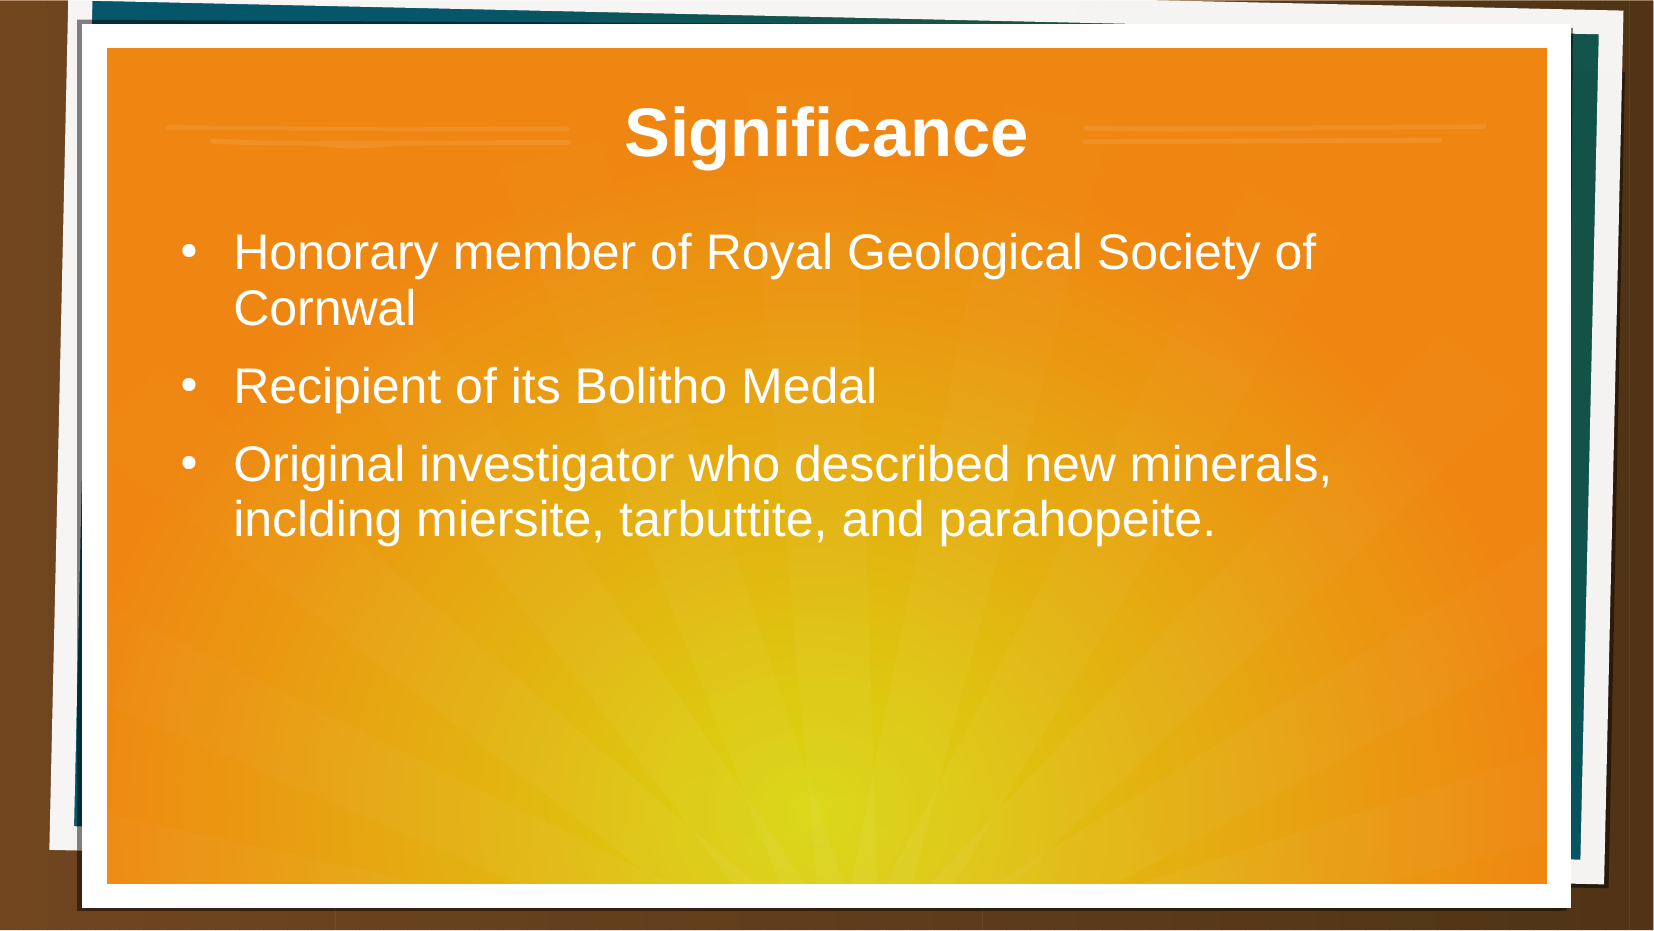

# Significance
Honorary member of Royal Geological Society of Cornwal
Recipient of its Bolitho Medal
Original investigator who described new minerals, inclding miersite, tarbuttite, and parahopeite.